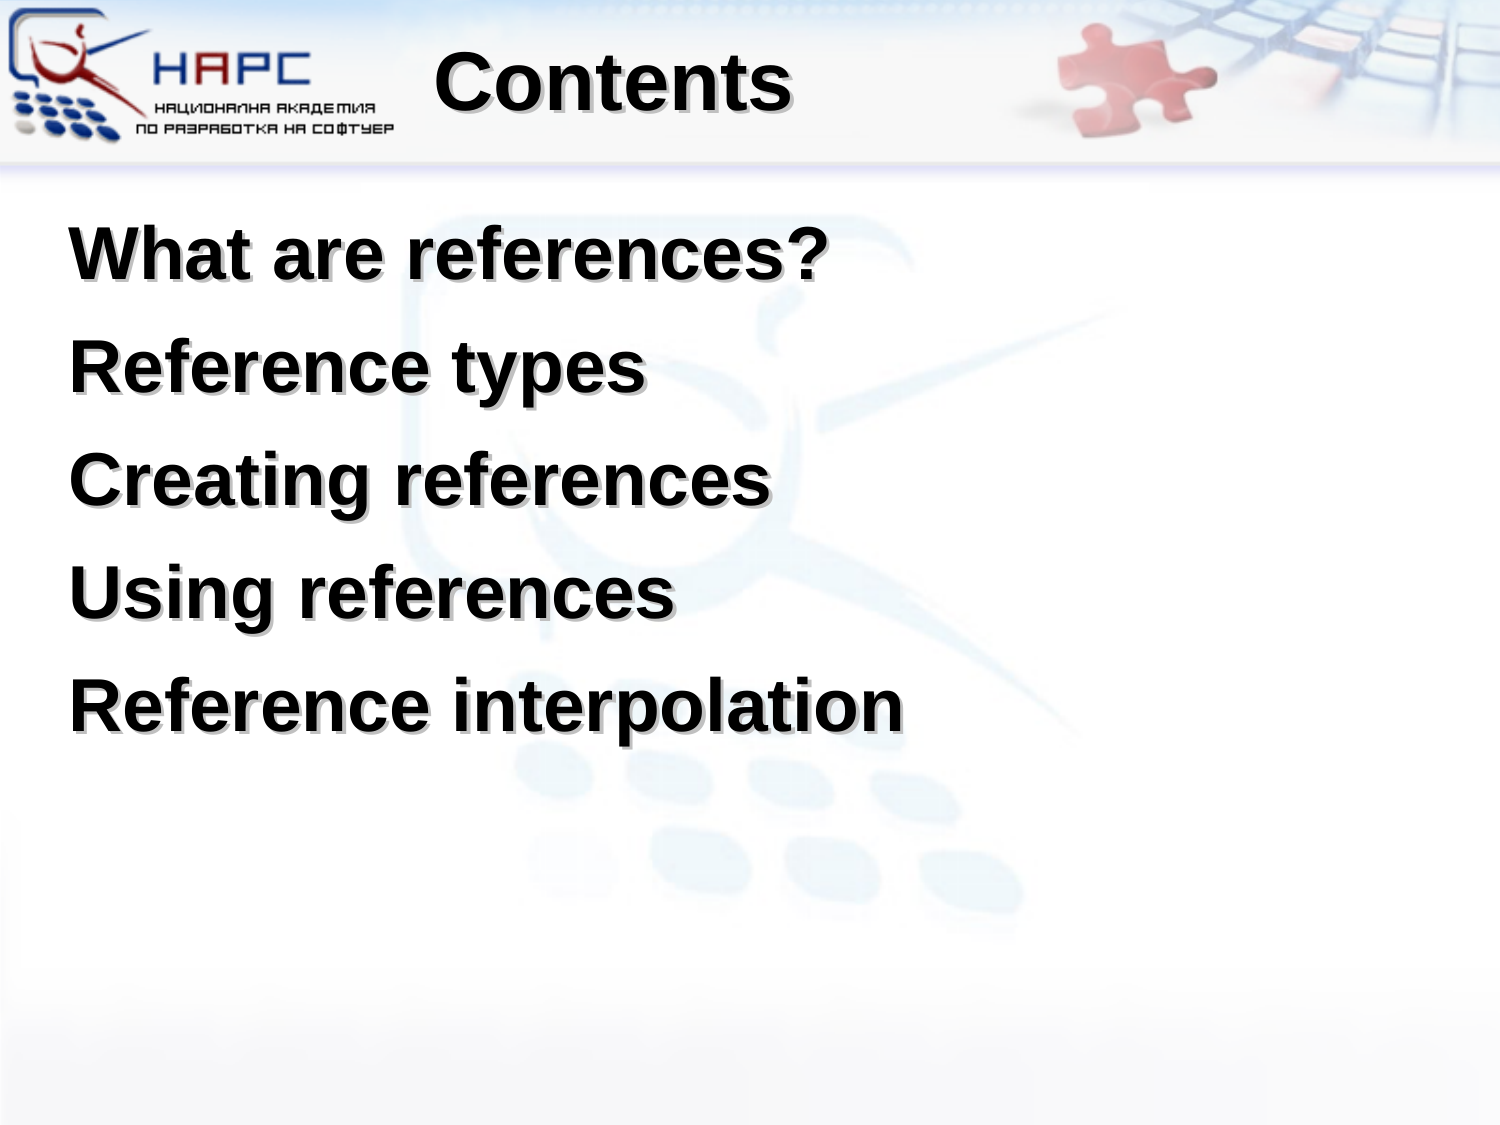

# Contents
What are references?
Reference types
Creating references
Using references
Reference interpolation